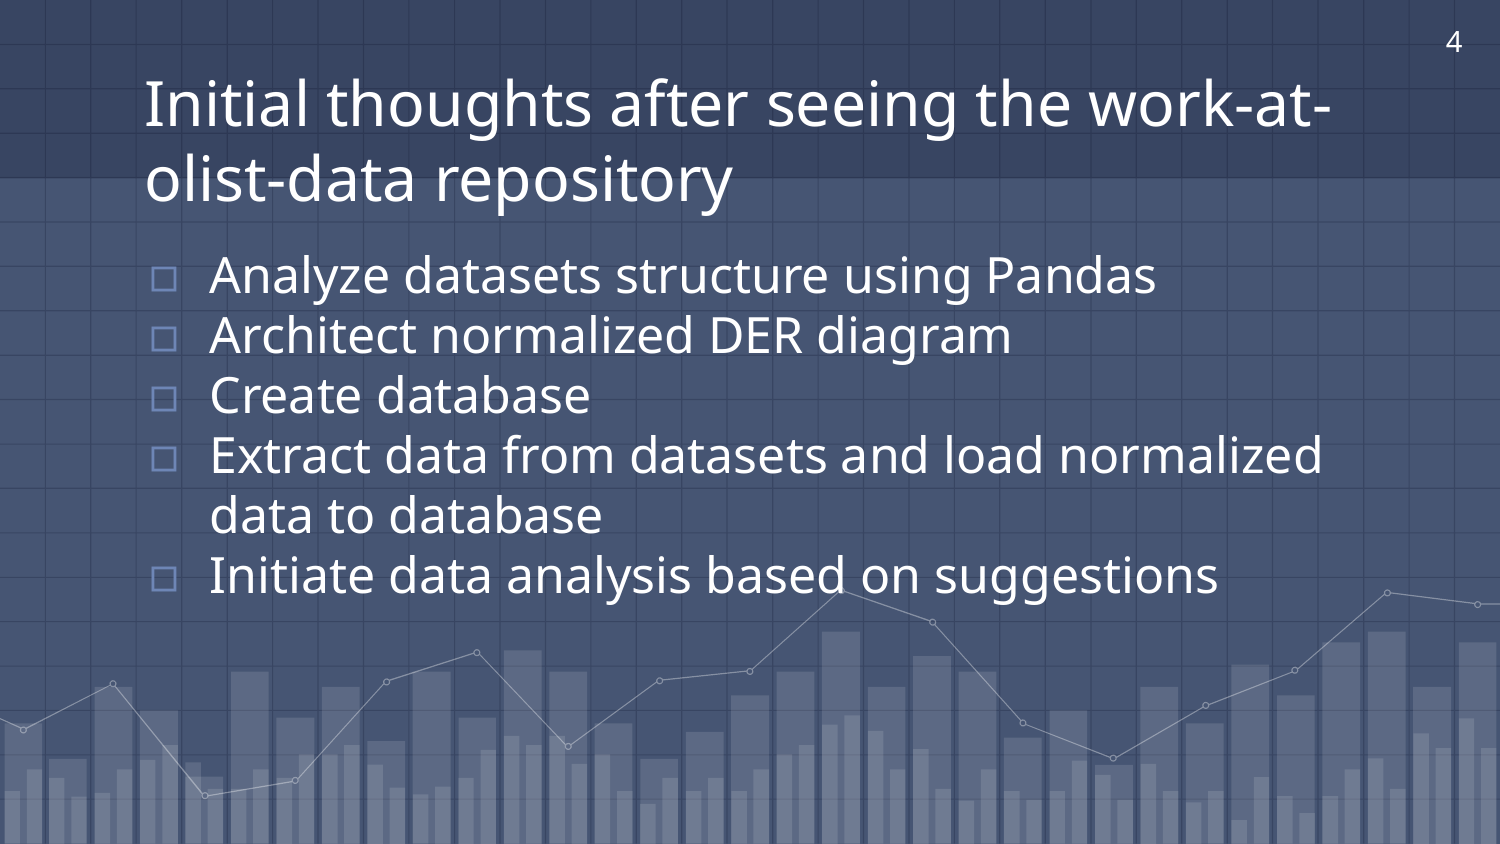

# Initial thoughts after seeing the work-at-olist-data repository
Analyze datasets structure using Pandas
Architect normalized DER diagram
Create database
Extract data from datasets and load normalized data to database
Initiate data analysis based on suggestions